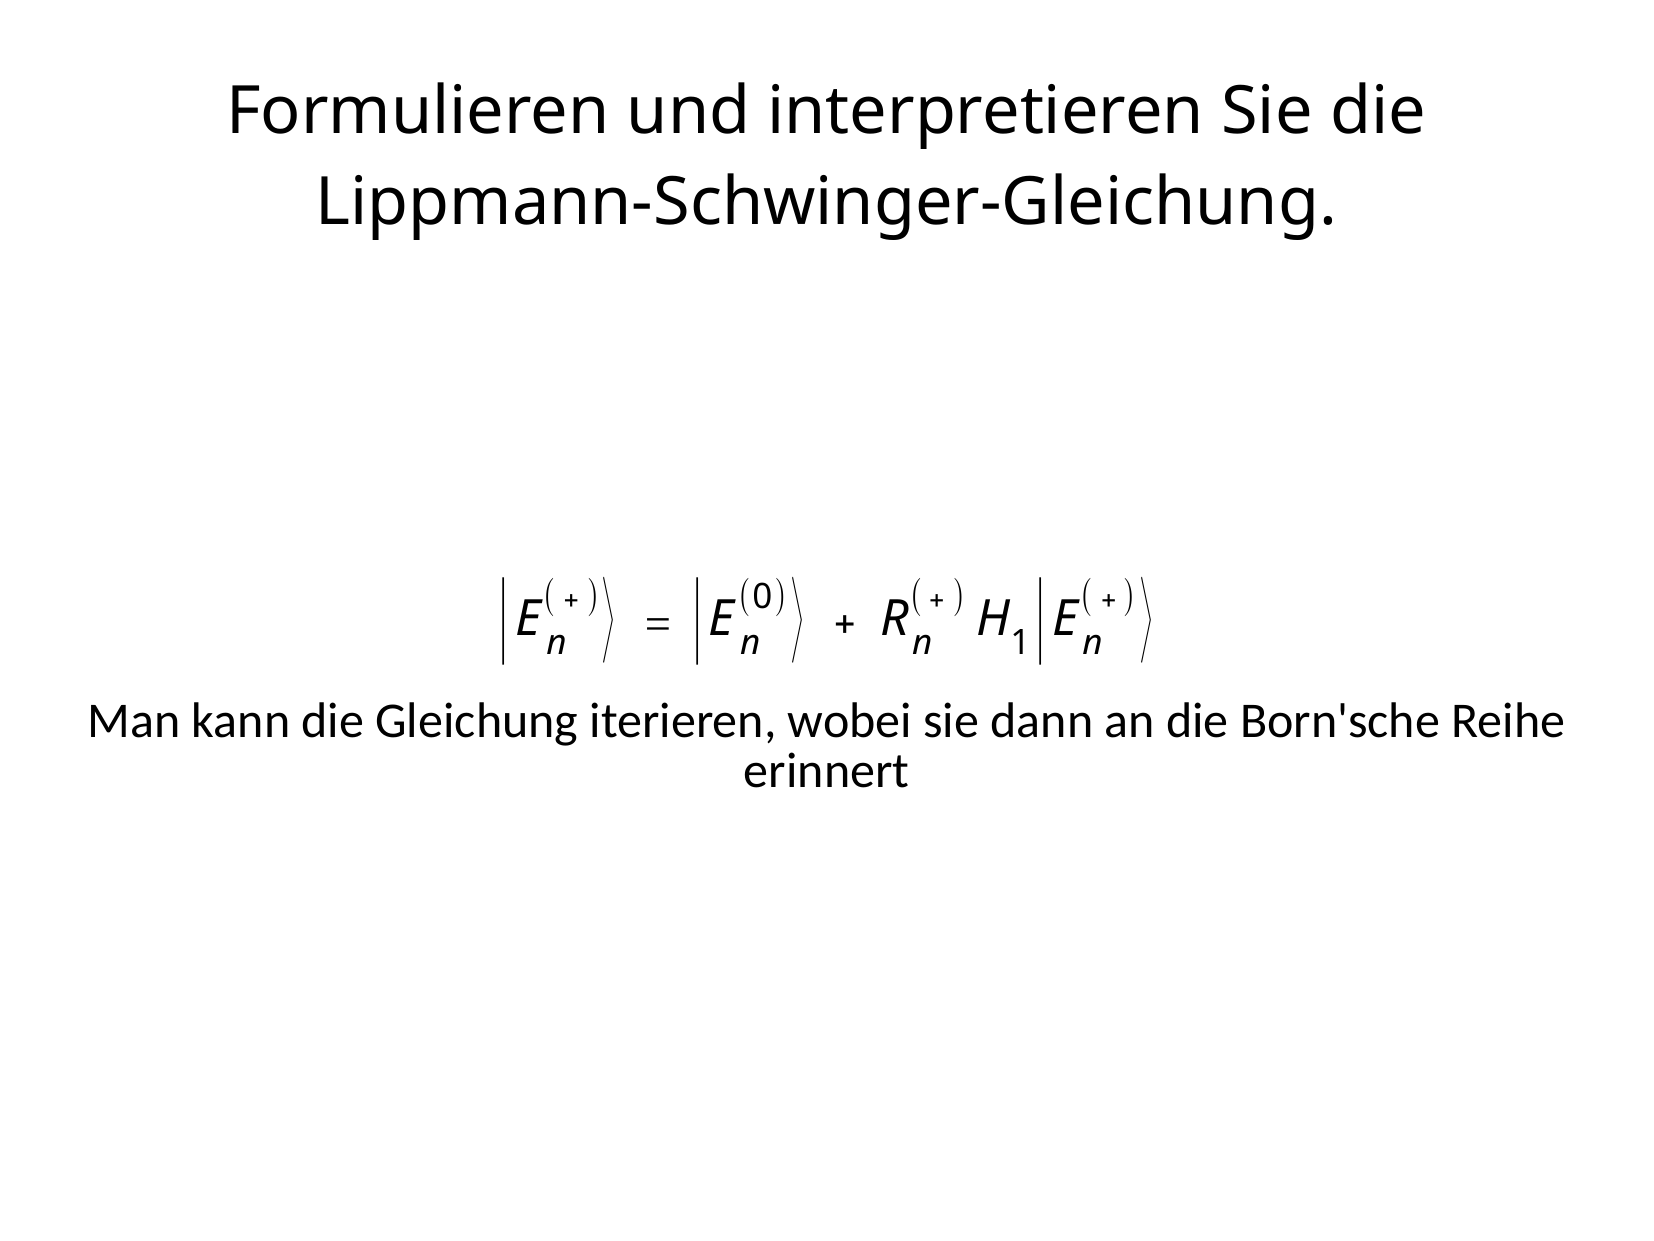

# Formulieren und interpretieren Sie die Lippmann-Schwinger-Gleichung.
Man kann die Gleichung iterieren, wobei sie dann an die Born'sche Reihe erinnert